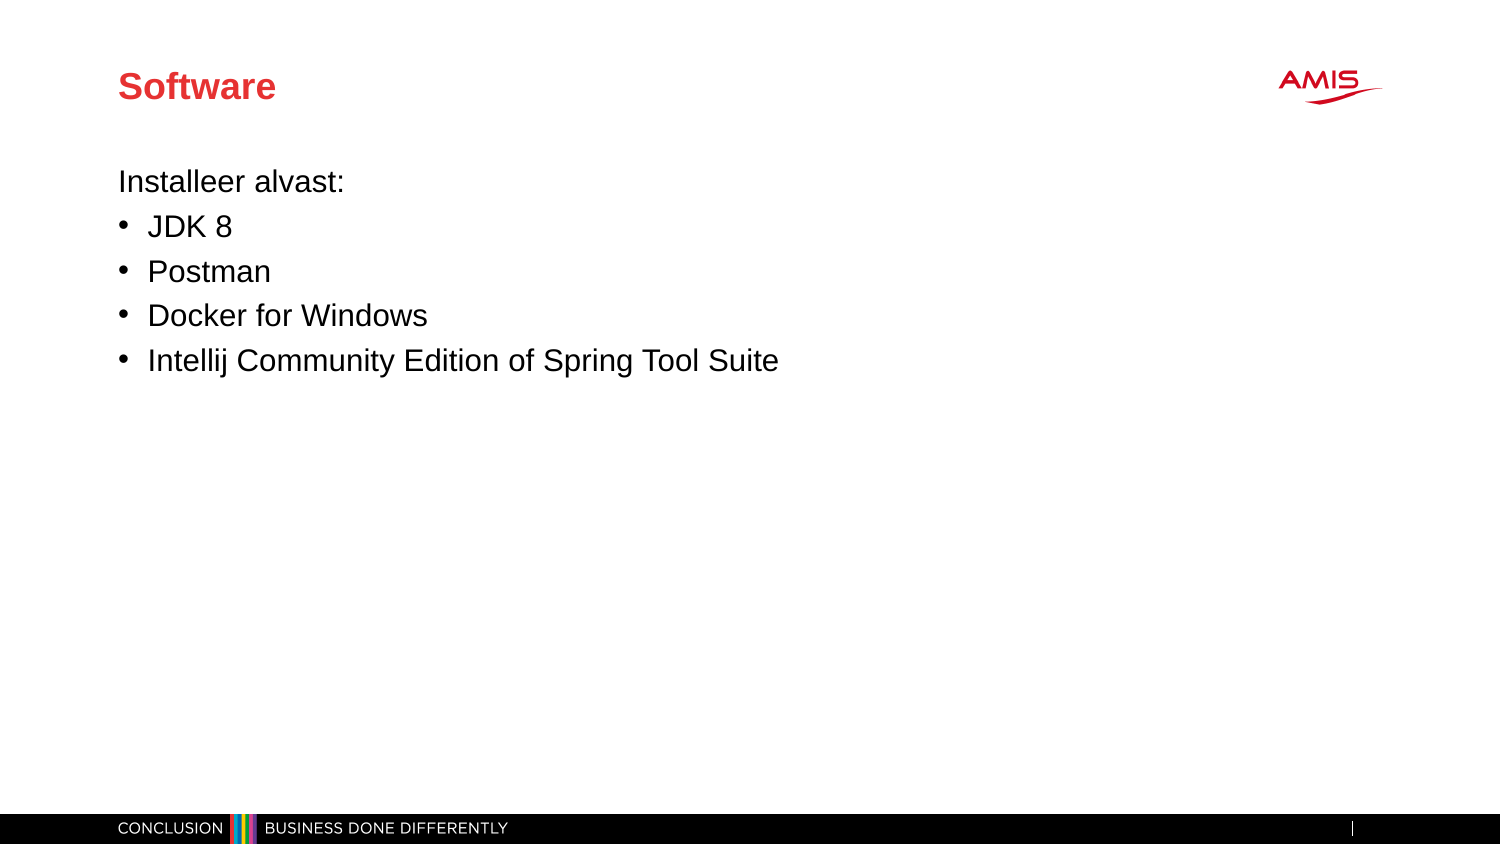

# Software
Installeer alvast:
JDK 8
Postman
Docker for Windows
Intellij Community Edition of Spring Tool Suite